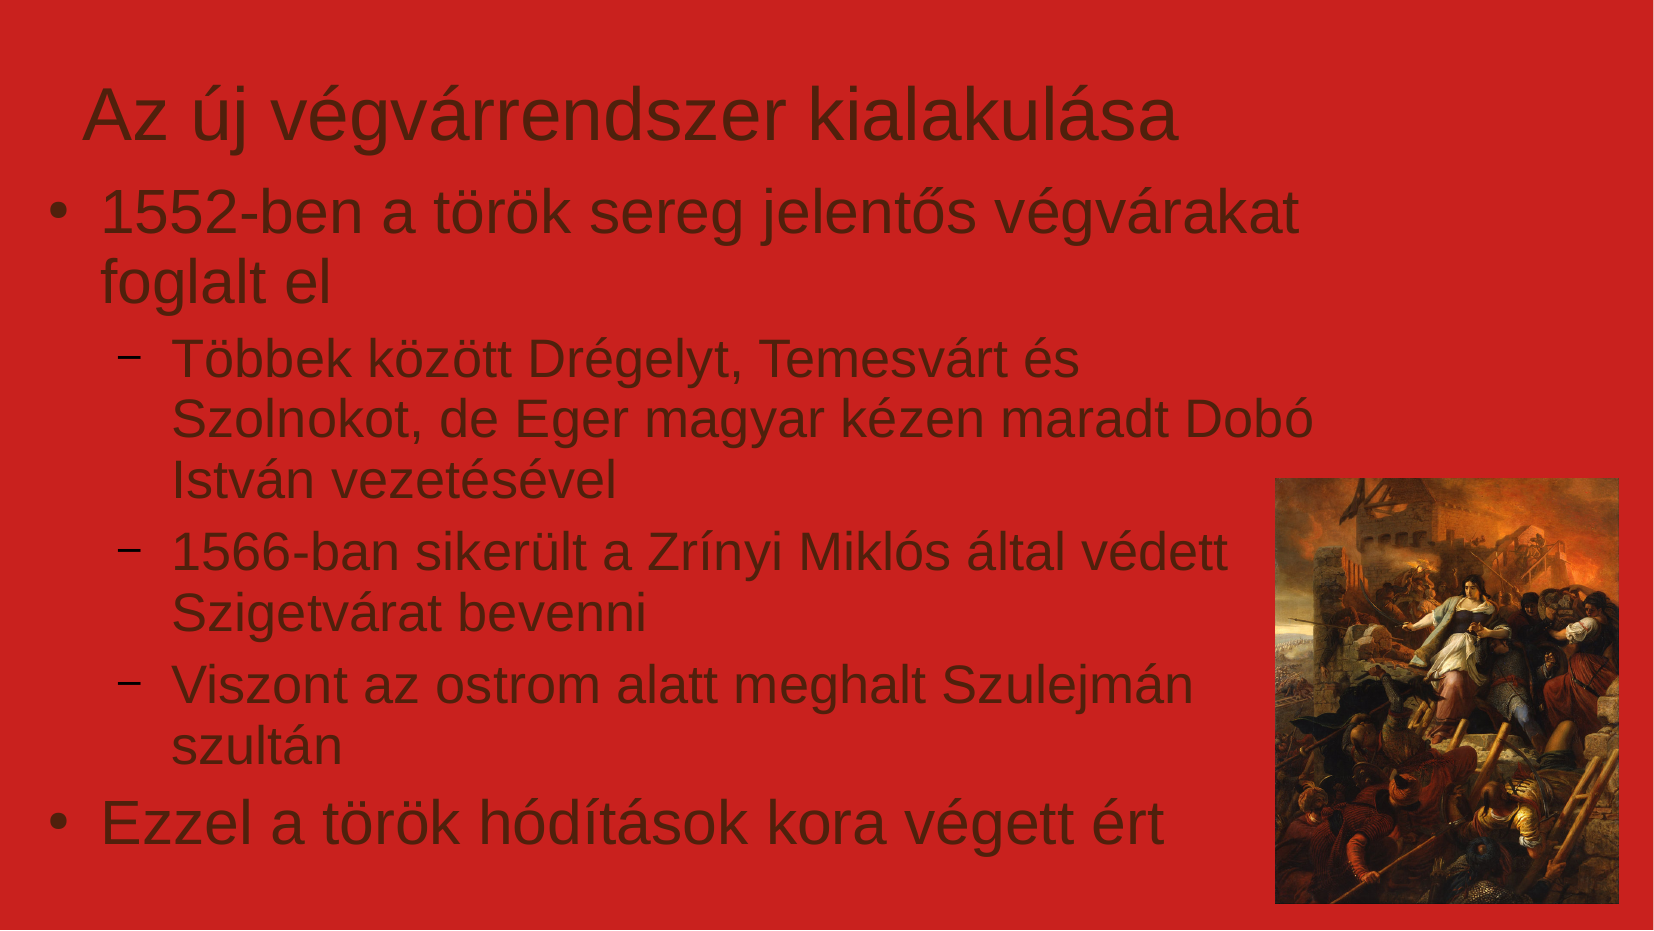

# Az új végvárrendszer kialakulása
1552-ben a török sereg jelentős végvárakat foglalt el
Többek között Drégelyt, Temesvárt és Szolnokot, de Eger magyar kézen maradt Dobó István vezetésével
1566-ban sikerült a Zrínyi Miklós által védett Szigetvárat bevenni
Viszont az ostrom alatt meghalt Szulejmán szultán
Ezzel a török hódítások kora végett ért